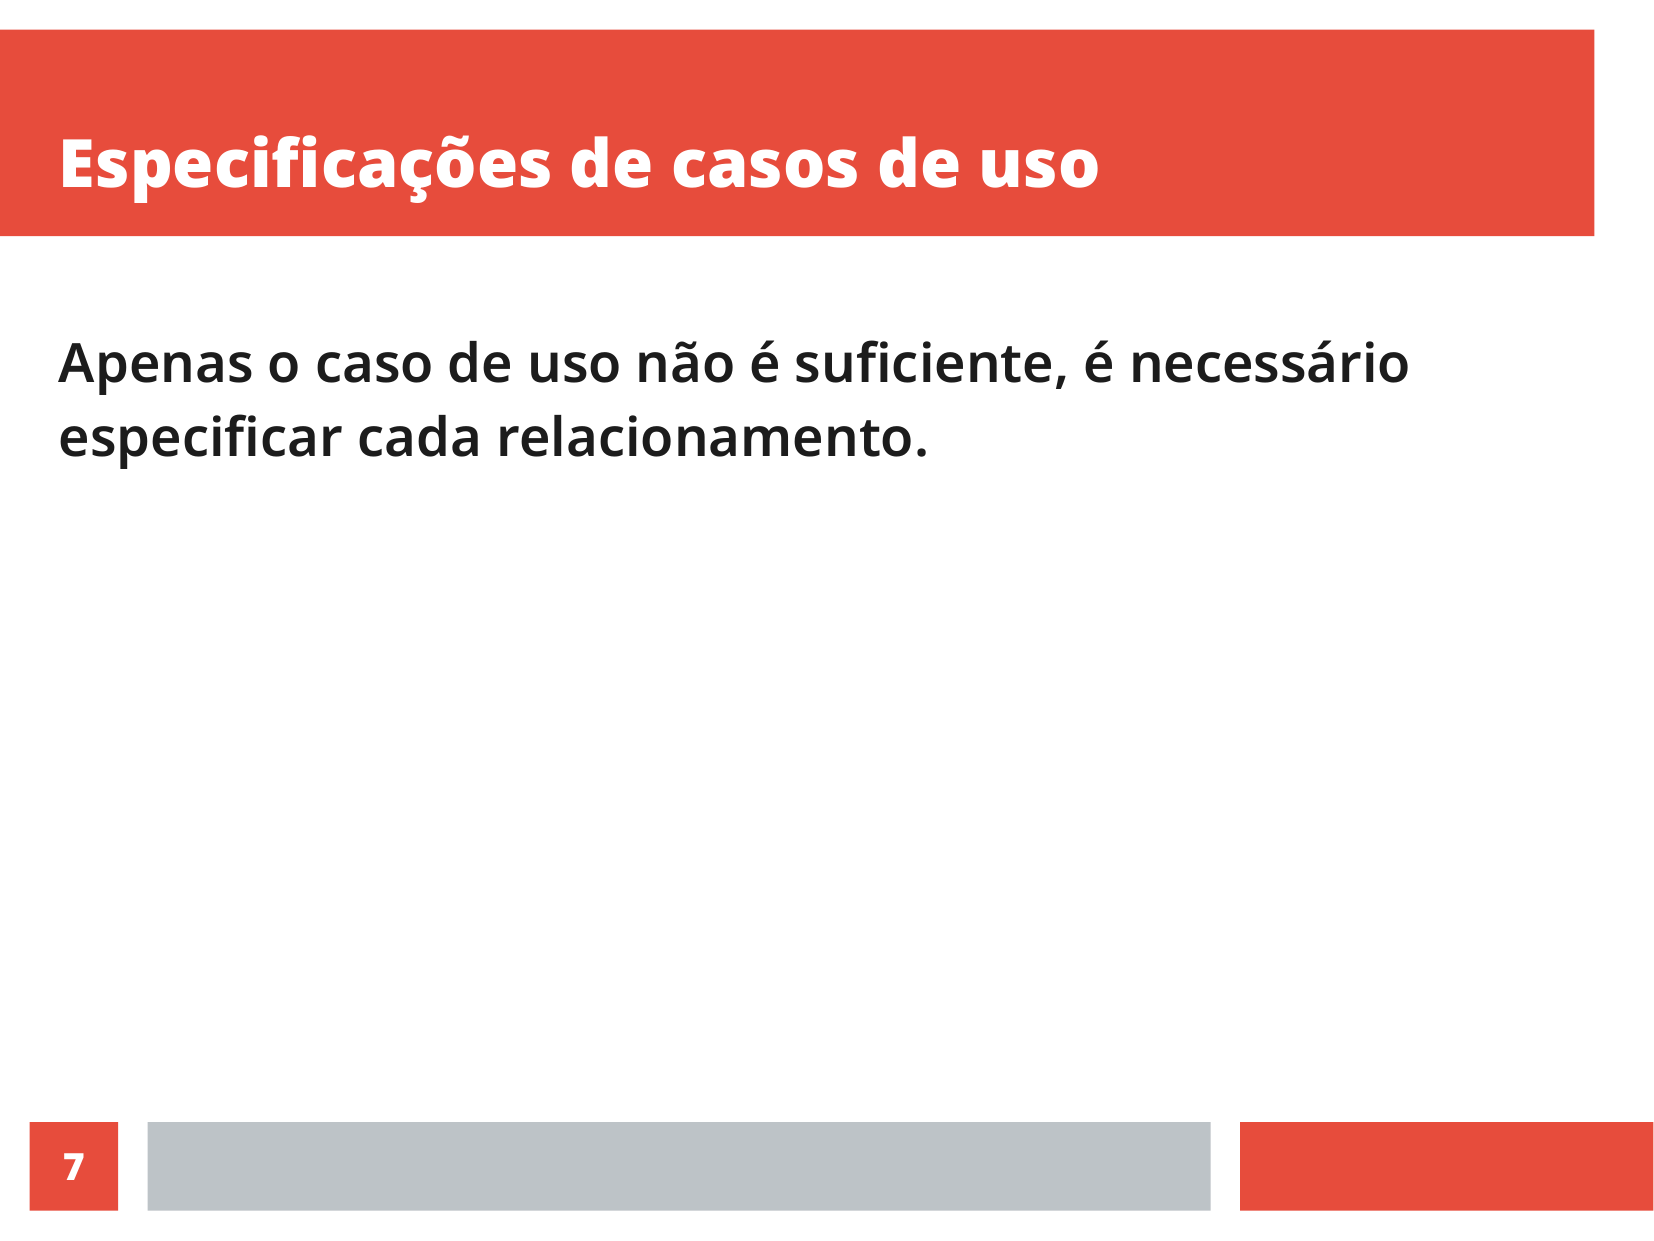

# Especificações de casos de uso
Apenas o caso de uso não é suficiente, é necessário especificar cada relacionamento.
7